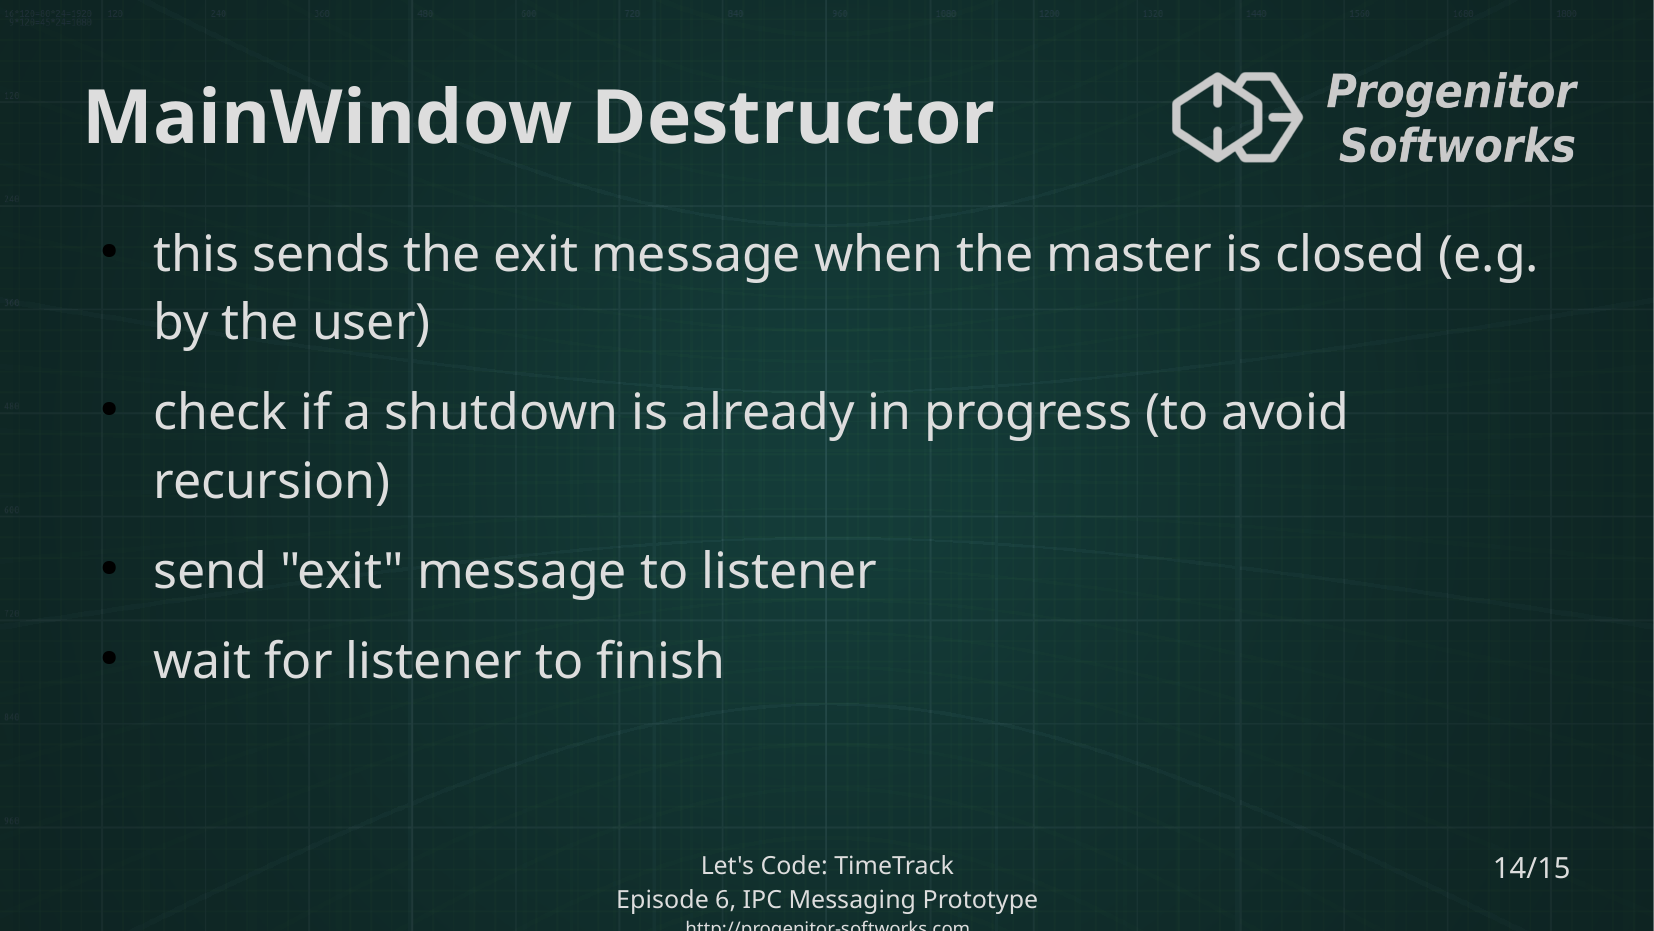

# MainWindow Destructor
this sends the exit message when the master is closed (e.g. by the user)
check if a shutdown is already in progress (to avoid recursion)
send "exit" message to listener
wait for listener to finish
14